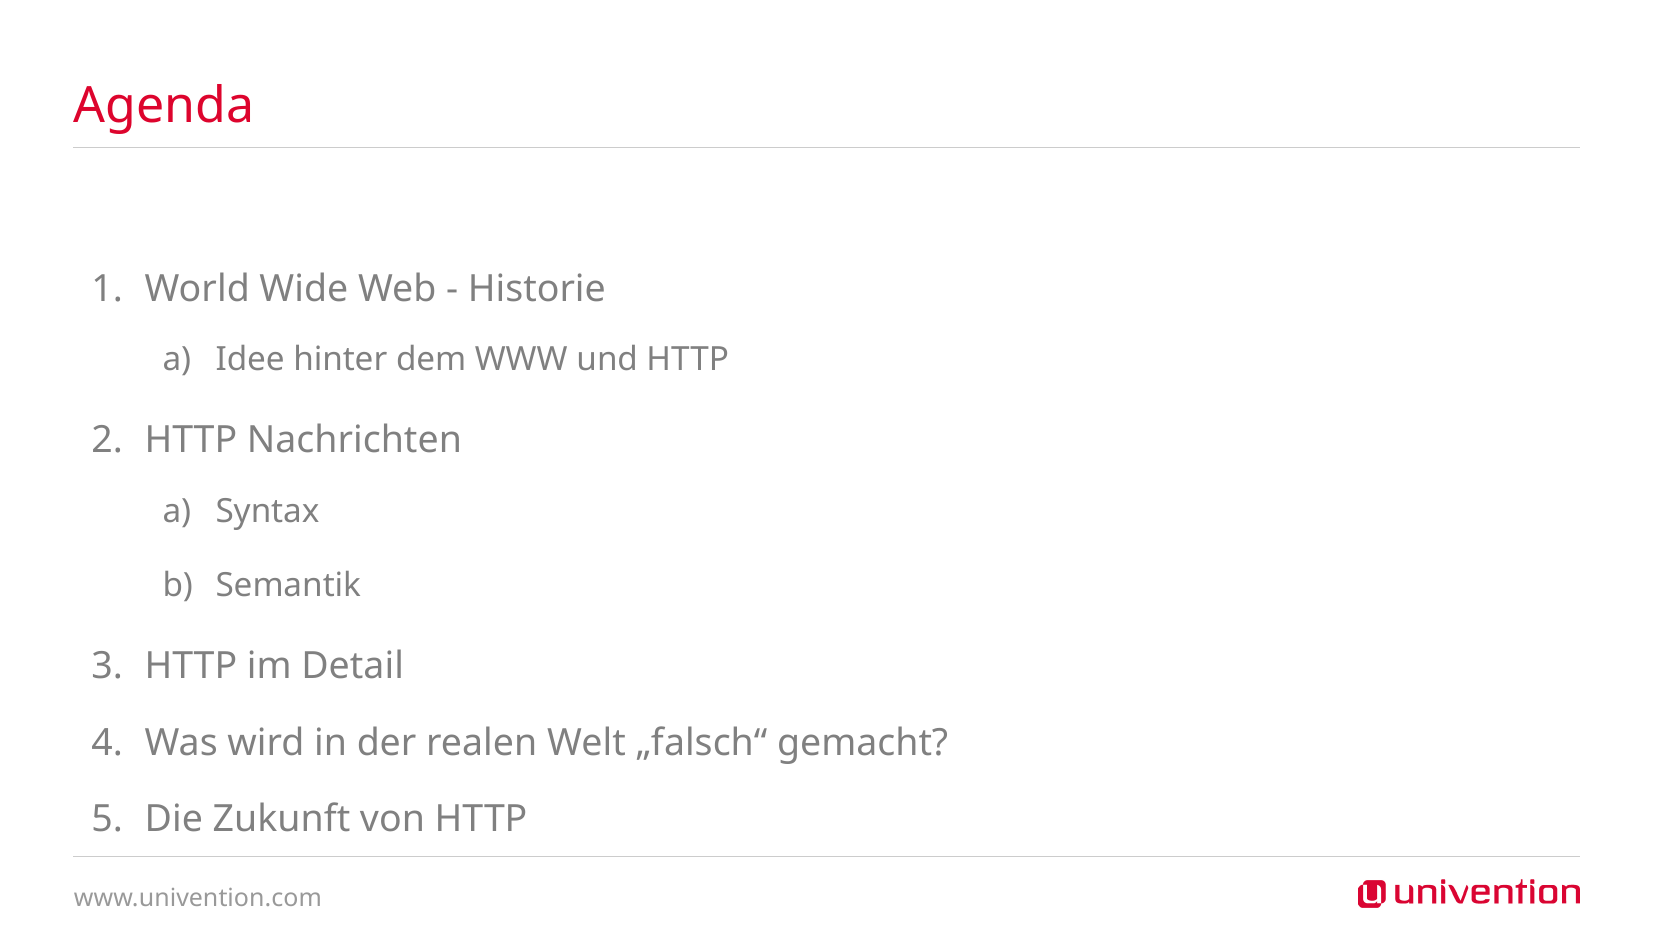

# Agenda
World Wide Web - Historie
Idee hinter dem WWW und HTTP
HTTP Nachrichten
Syntax
Semantik
HTTP im Detail
Was wird in der realen Welt „falsch“ gemacht?
Die Zukunft von HTTP